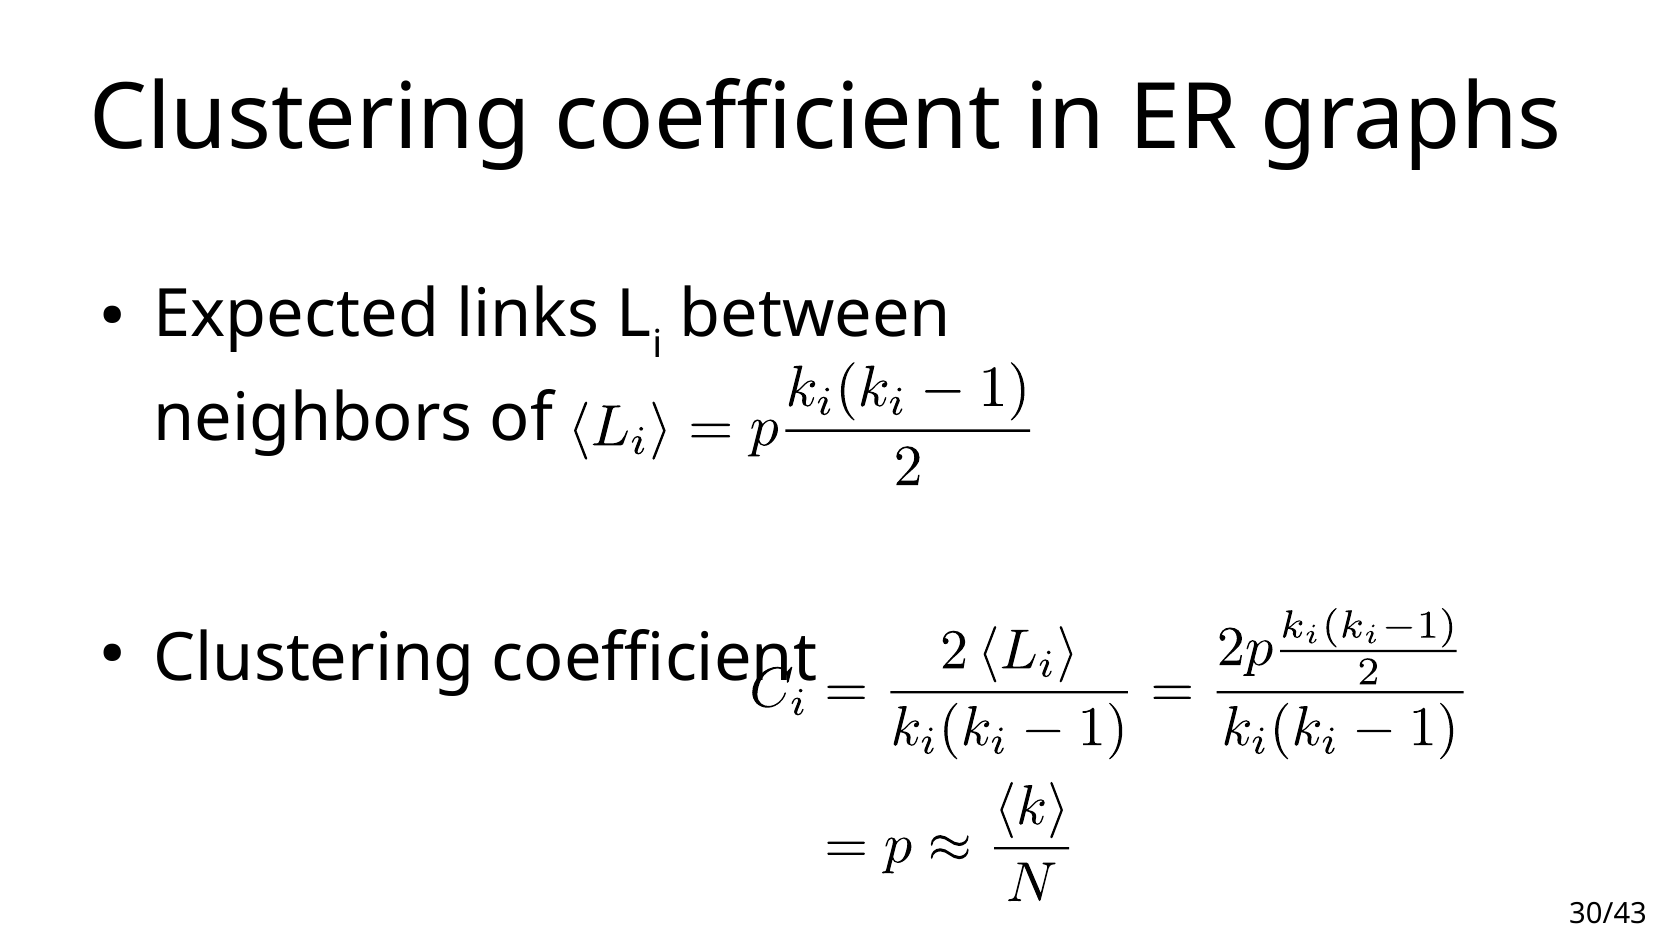

# Clustering coefficient in ER graphs
Expected links Li between
neighbors of i:
Clustering coefficient
30